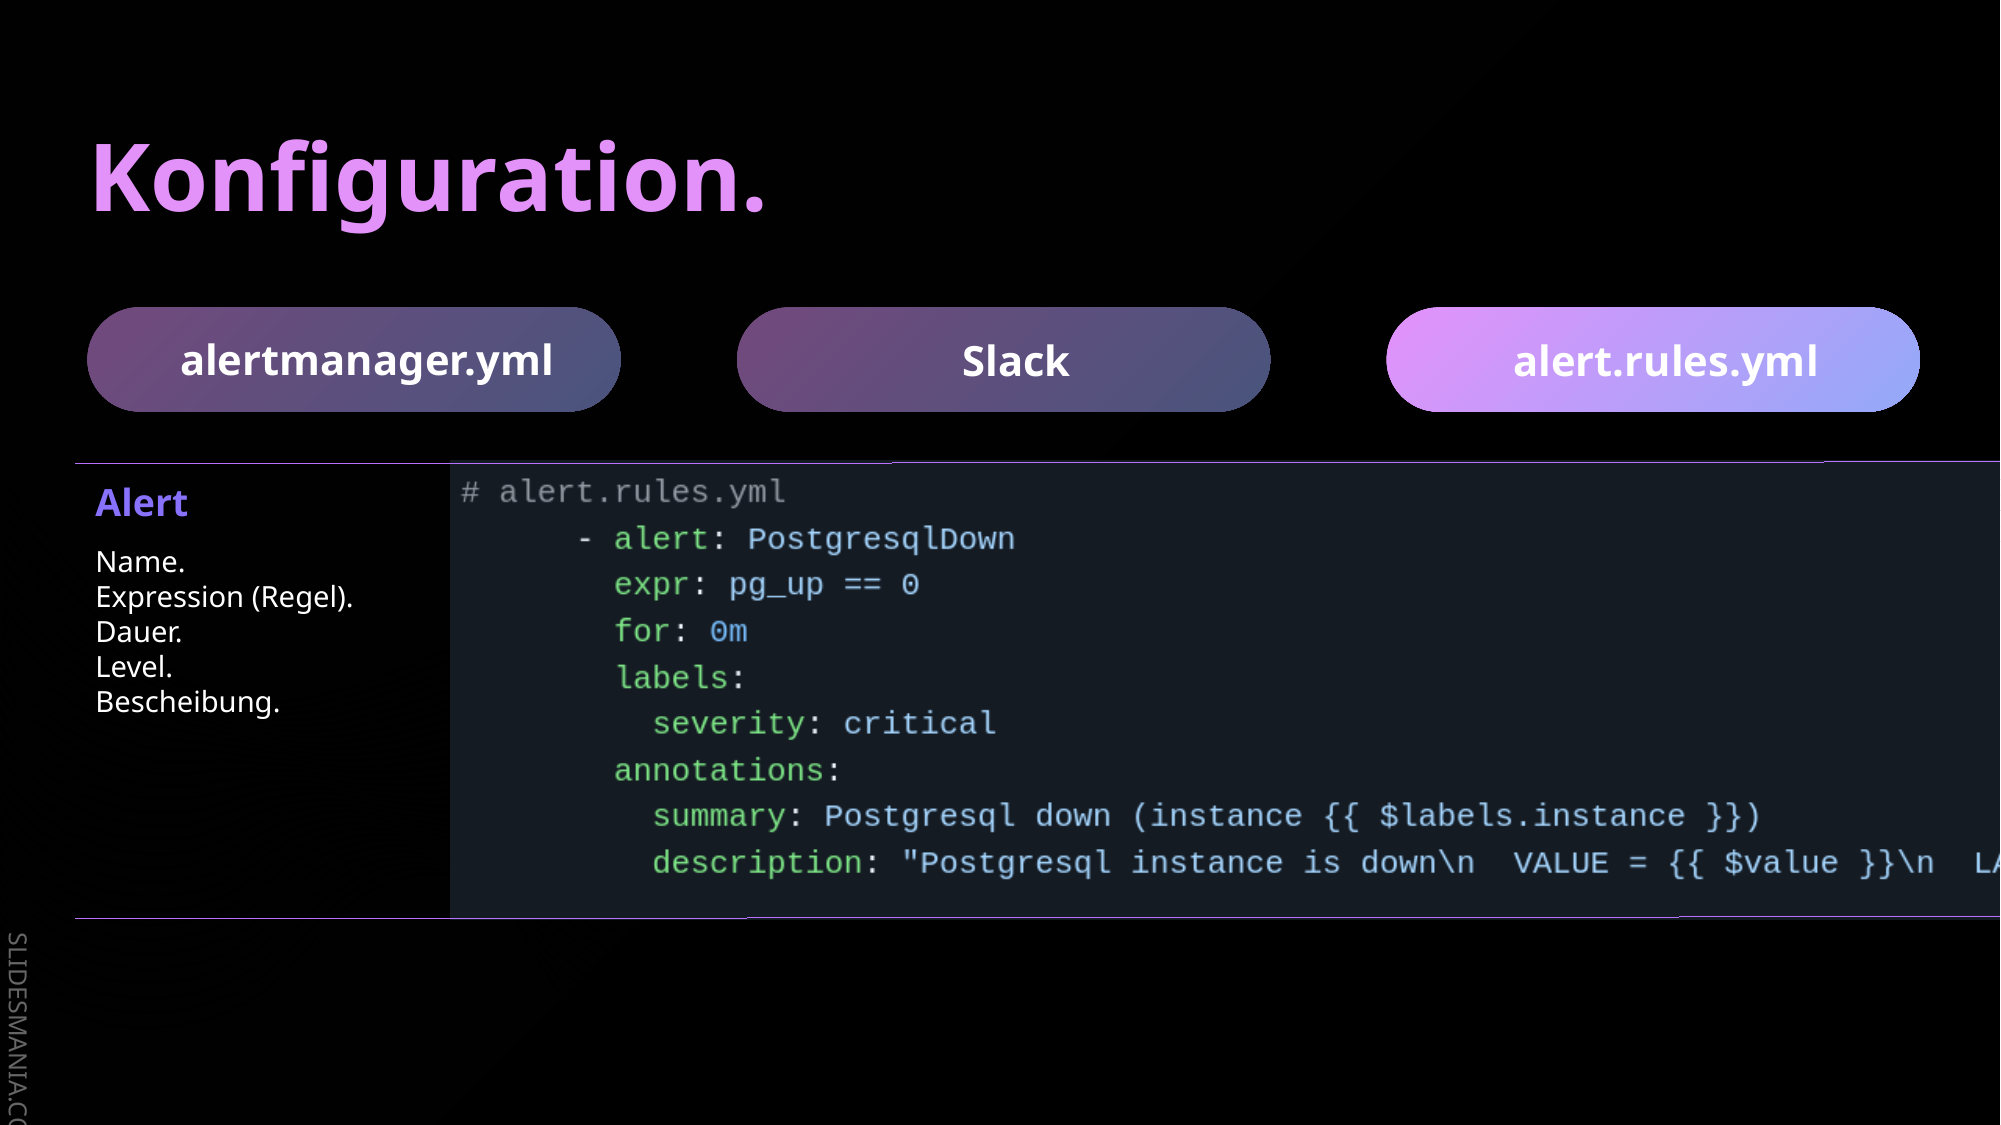

# Konfiguration.
alertmanager.yml
Slack
alert.rules.yml
Alert
Name.
Expression (Regel).
Dauer.
Level.
Bescheibung.